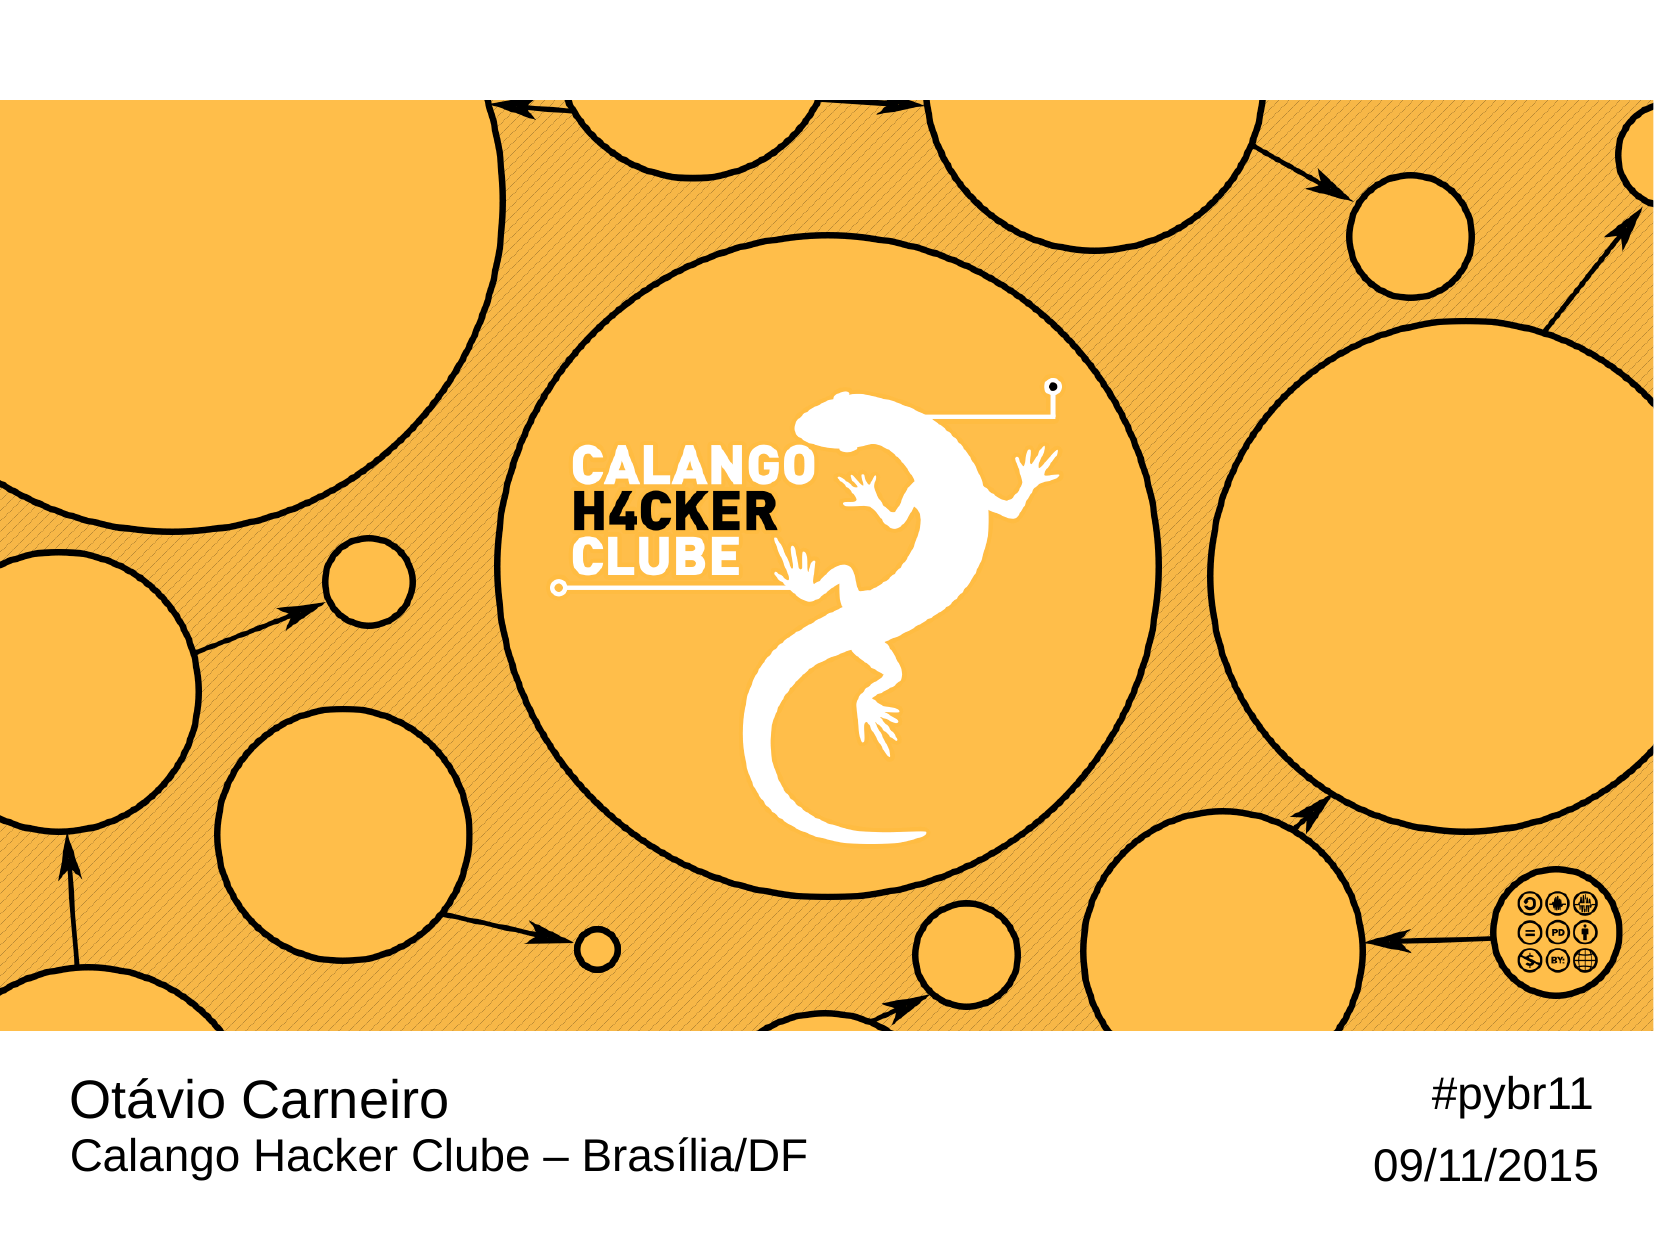

#pybr11
Otávio Carneiro
Calango Hacker Clube – Brasília/DF
09/11/2015